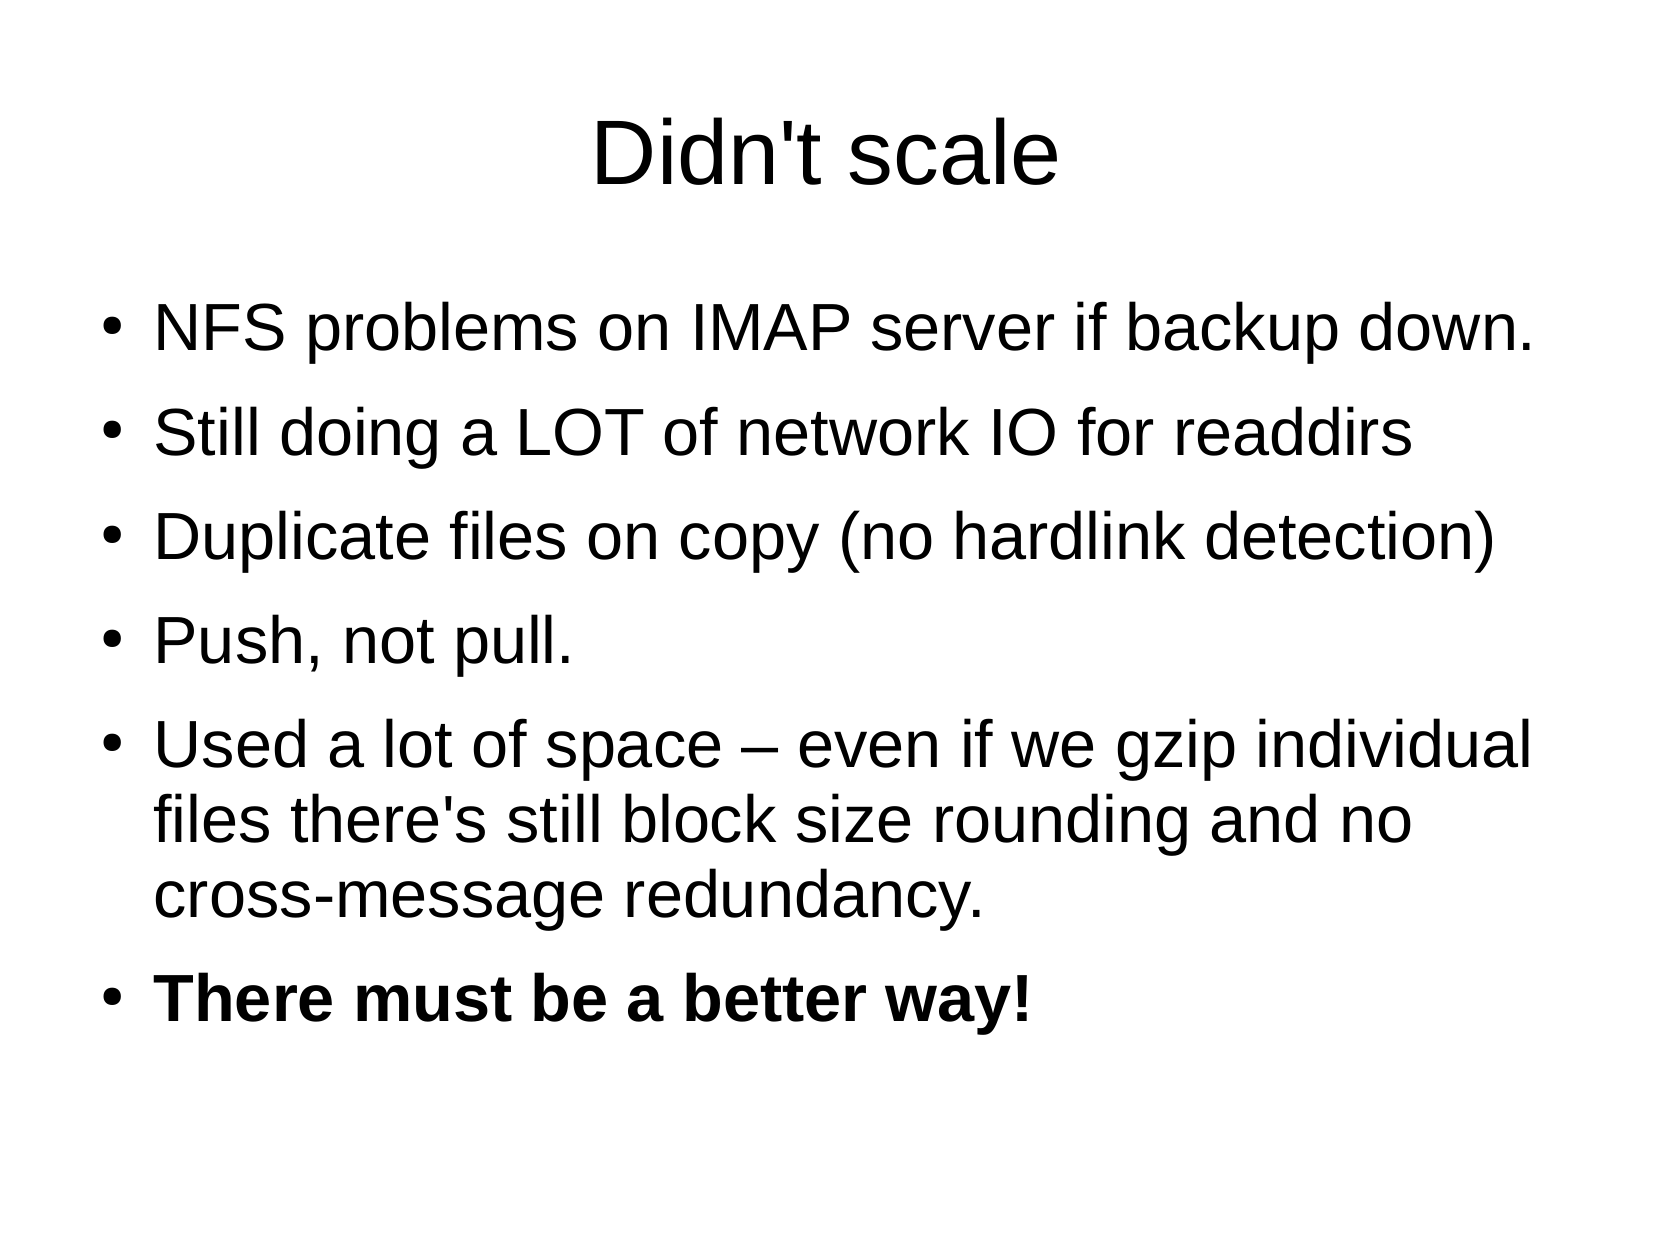

# Didn't scale
NFS problems on IMAP server if backup down.
Still doing a LOT of network IO for readdirs
Duplicate files on copy (no hardlink detection)
Push, not pull.
Used a lot of space – even if we gzip individual files there's still block size rounding and no cross-message redundancy.
There must be a better way!